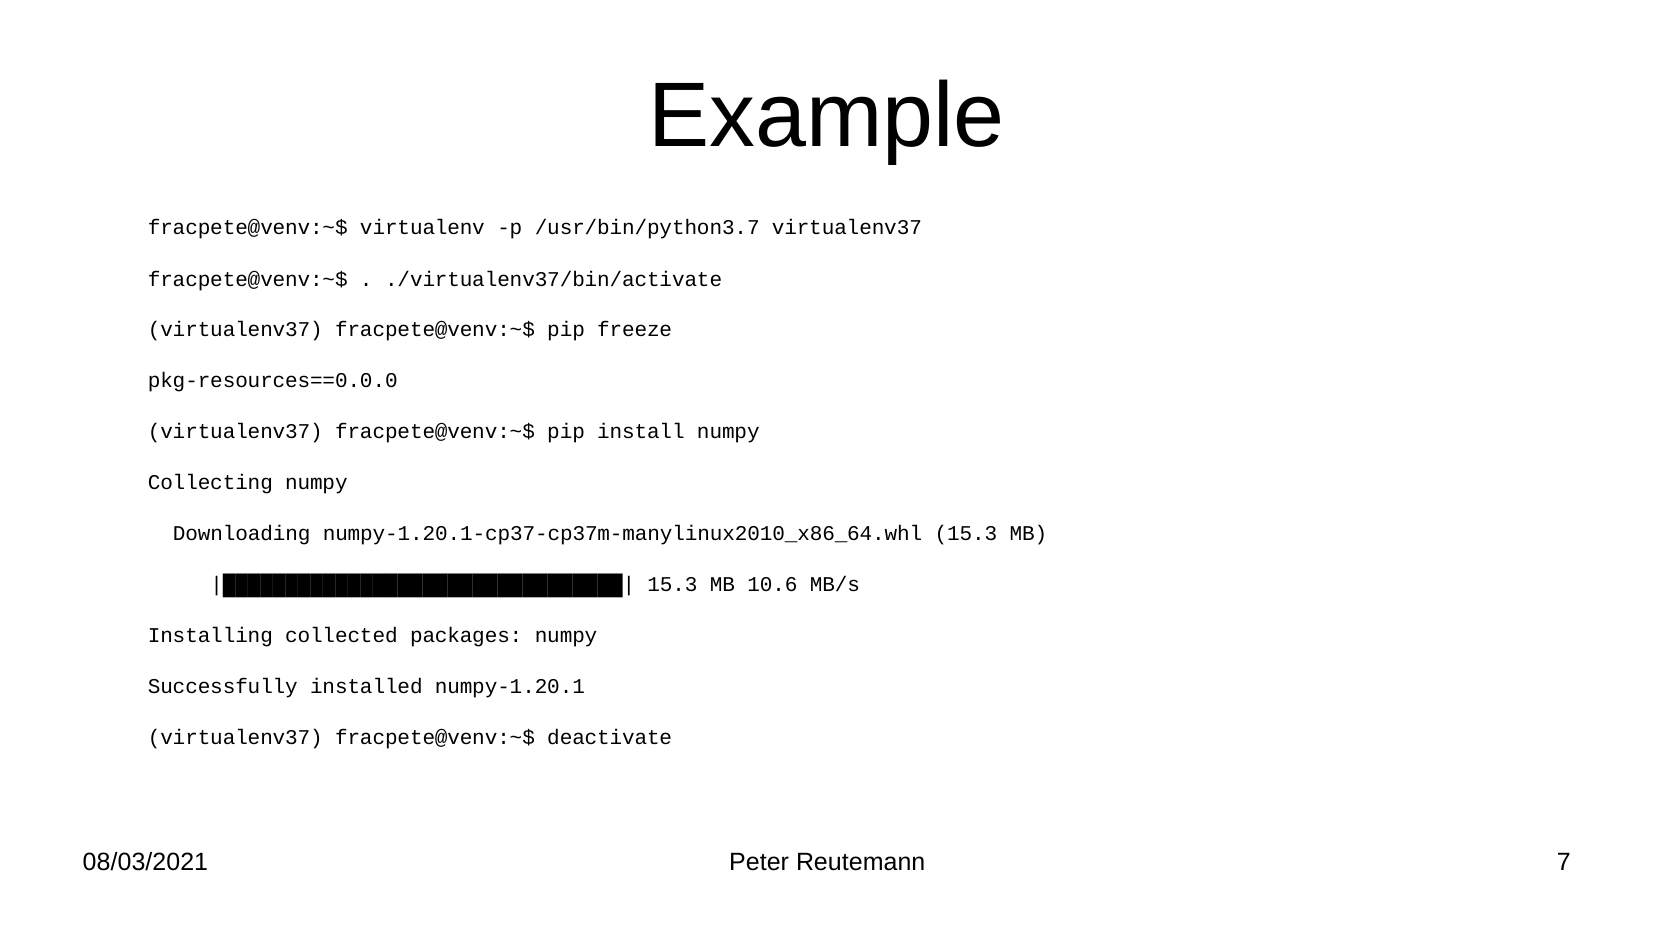

# Example
fracpete@venv:~$ virtualenv -p /usr/bin/python3.7 virtualenv37
fracpete@venv:~$ . ./virtualenv37/bin/activate
(virtualenv37) fracpete@venv:~$ pip freeze
pkg-resources==0.0.0
(virtualenv37) fracpete@venv:~$ pip install numpy
Collecting numpy
 Downloading numpy-1.20.1-cp37-cp37m-manylinux2010_x86_64.whl (15.3 MB)
 |████████████████████████████████| 15.3 MB 10.6 MB/s
Installing collected packages: numpy
Successfully installed numpy-1.20.1
(virtualenv37) fracpete@venv:~$ deactivate
08/03/2021
Peter Reutemann
7